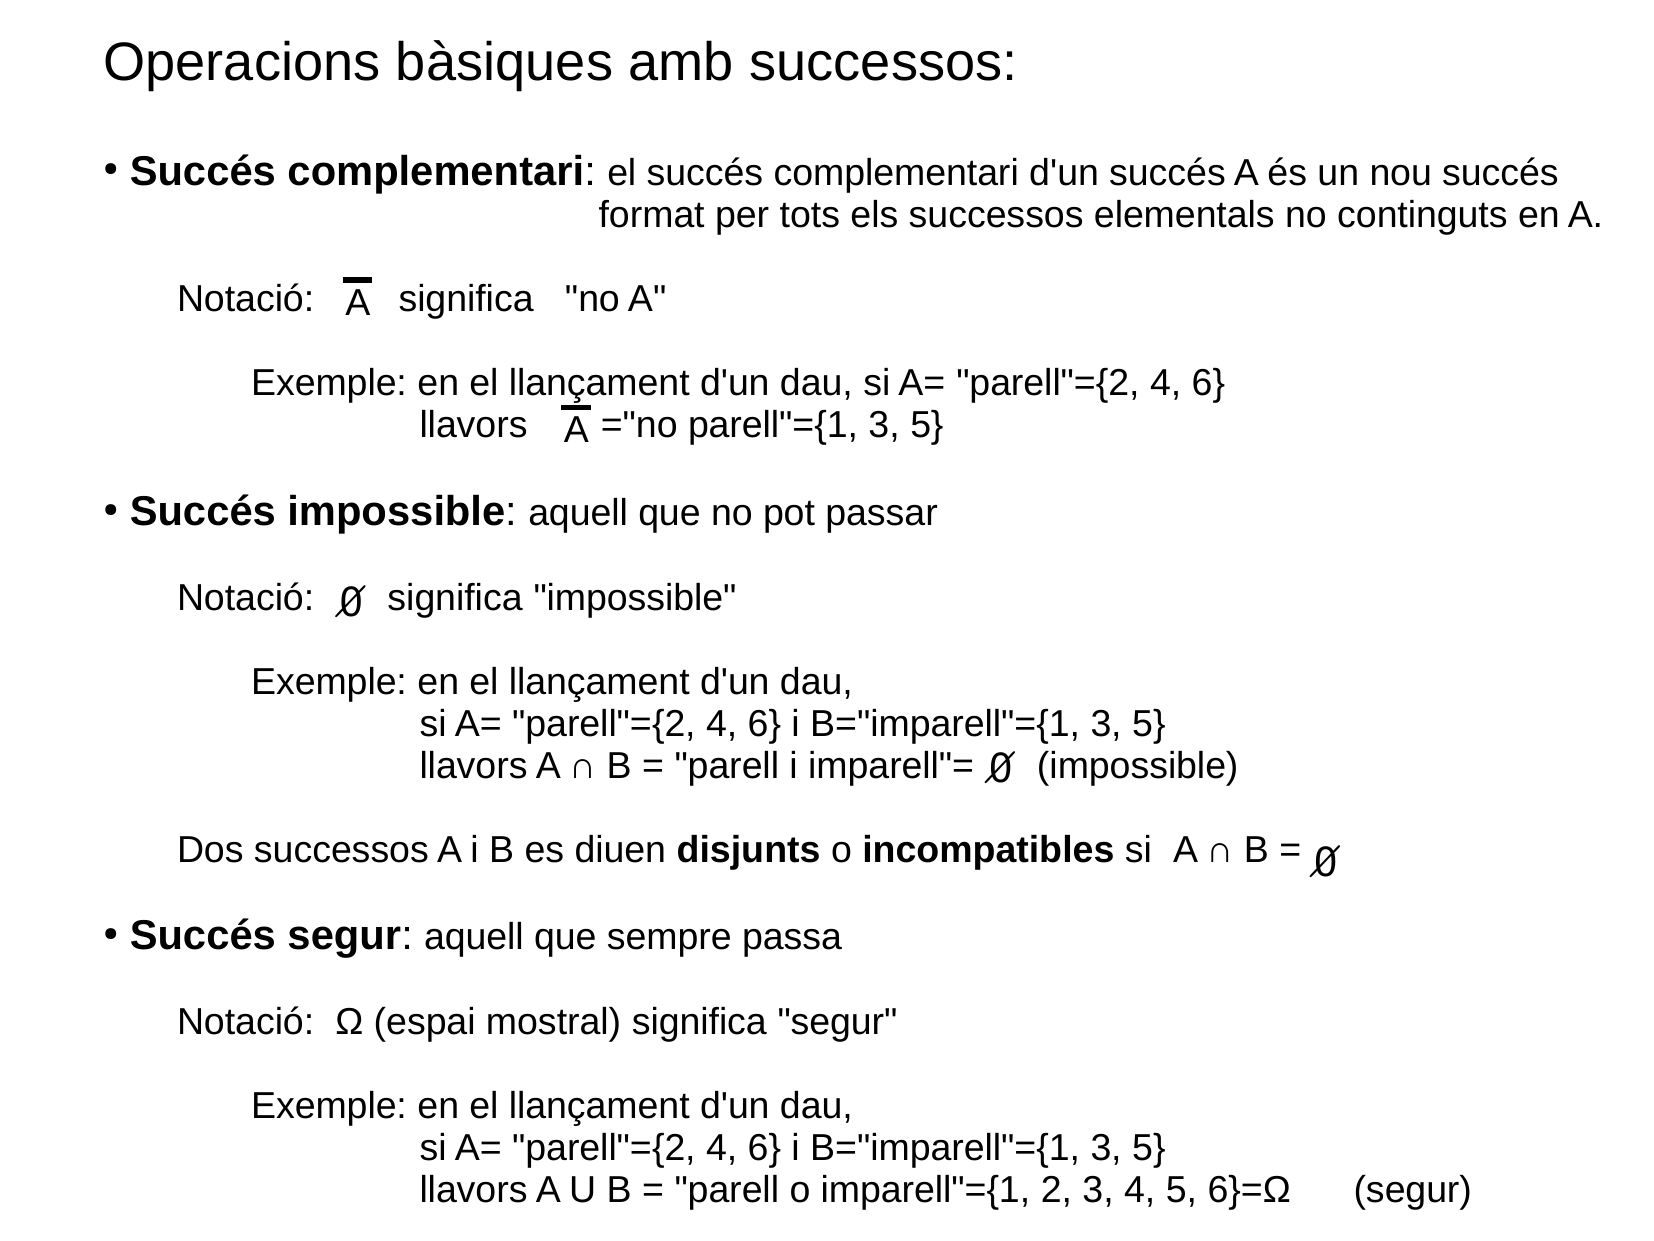

Operacions bàsiques amb successos:
 Succés complementari: el succés complementari d'un succés A és un nou succés 							 format per tots els successos elementals no continguts en A.
	Notació: significa "no A"
		Exemple: en el llançament d'un dau, si A= "parell"={2, 4, 6}
			 	 llavors ="no parell"={1, 3, 5}
 Succés impossible: aquell que no pot passar
	Notació: significa "impossible"
		Exemple: en el llançament d'un dau,
				 si A= "parell"={2, 4, 6} i B="imparell"={1, 3, 5}
			 	 llavors A ∩ B = "parell i imparell"= (impossible)
	Dos successos A i B es diuen disjunts o incompatibles si A ∩ B =
 Succés segur: aquell que sempre passa
	Notació: Ω (espai mostral) significa "segur"
		Exemple: en el llançament d'un dau,
				 si A= "parell"={2, 4, 6} i B="imparell"={1, 3, 5}
			 	 llavors A U B = "parell o imparell"={1, 2, 3, 4, 5, 6}=Ω (segur)
A
A